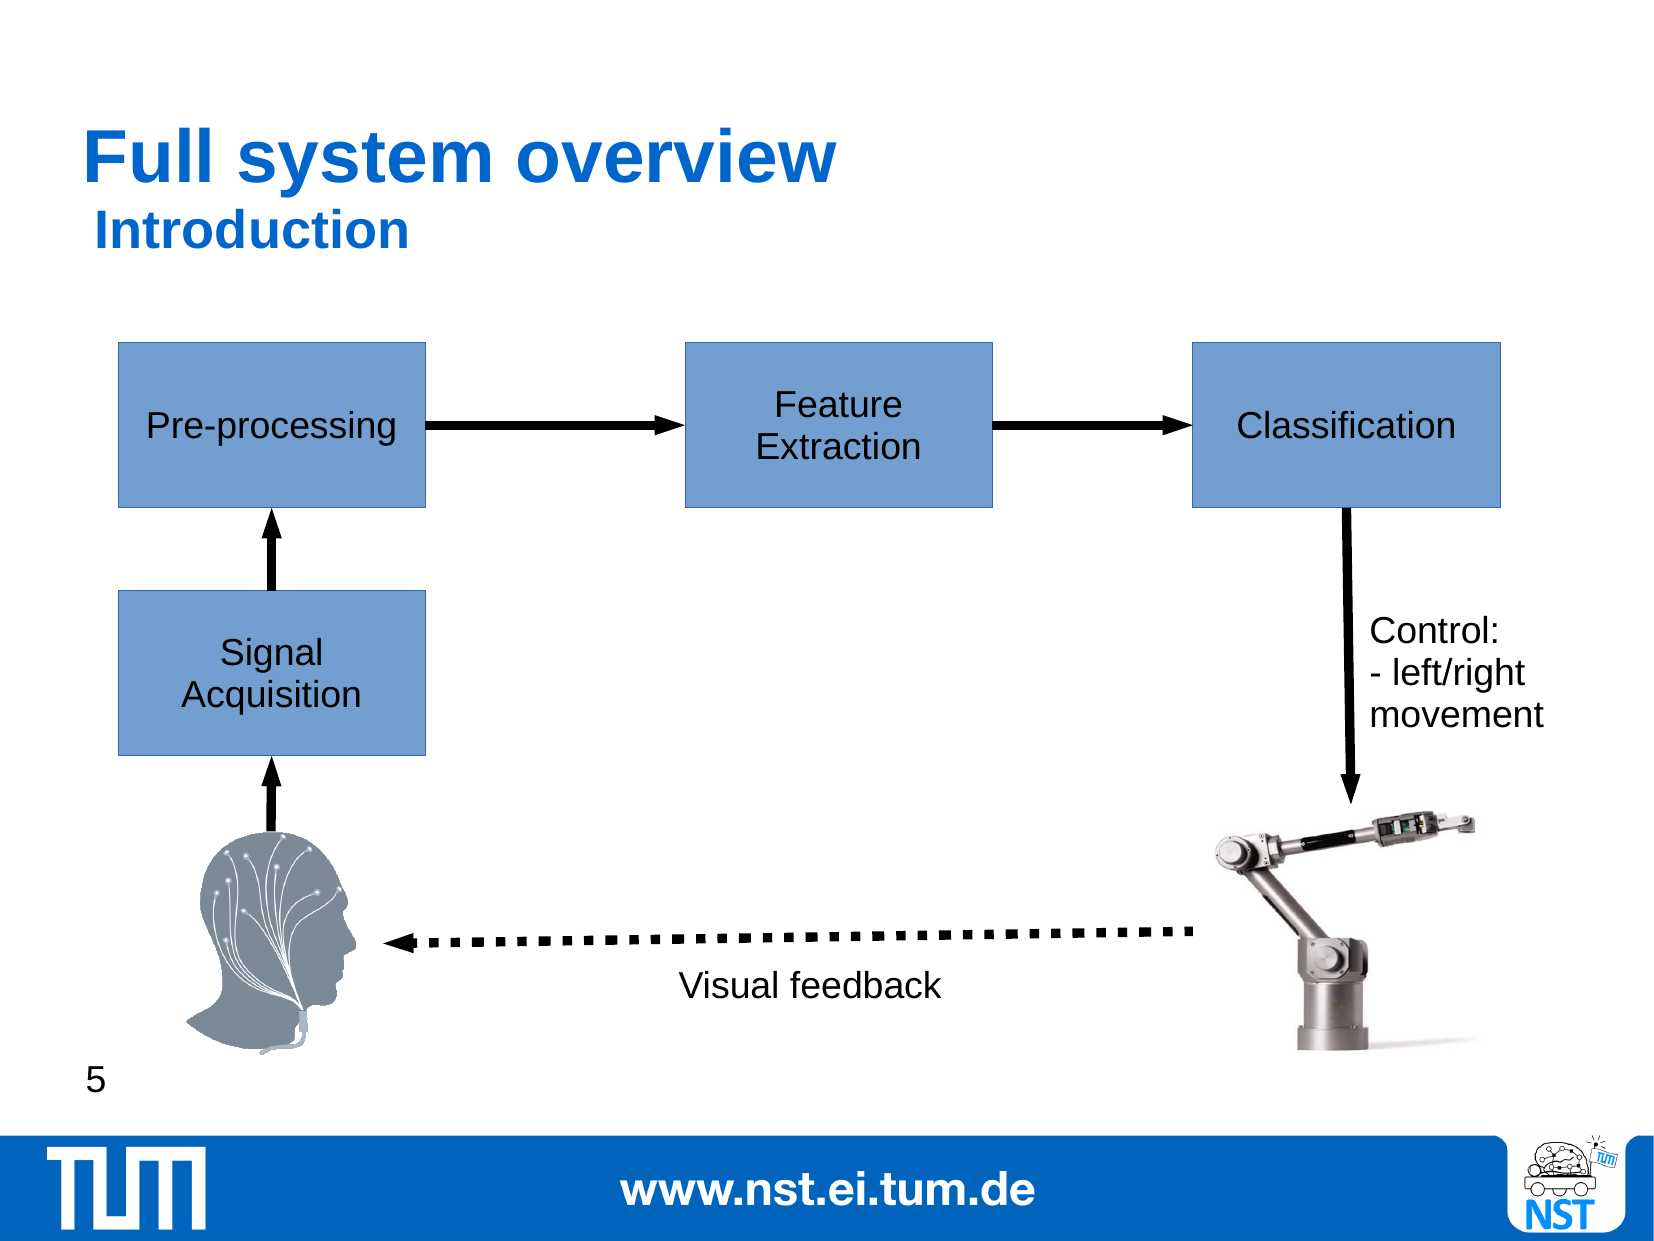

# Full system overview
Introduction
Pre-processing
Feature Extraction
Classification
Signal Acquisition
Control:
- left/right
movement
Visual feedback